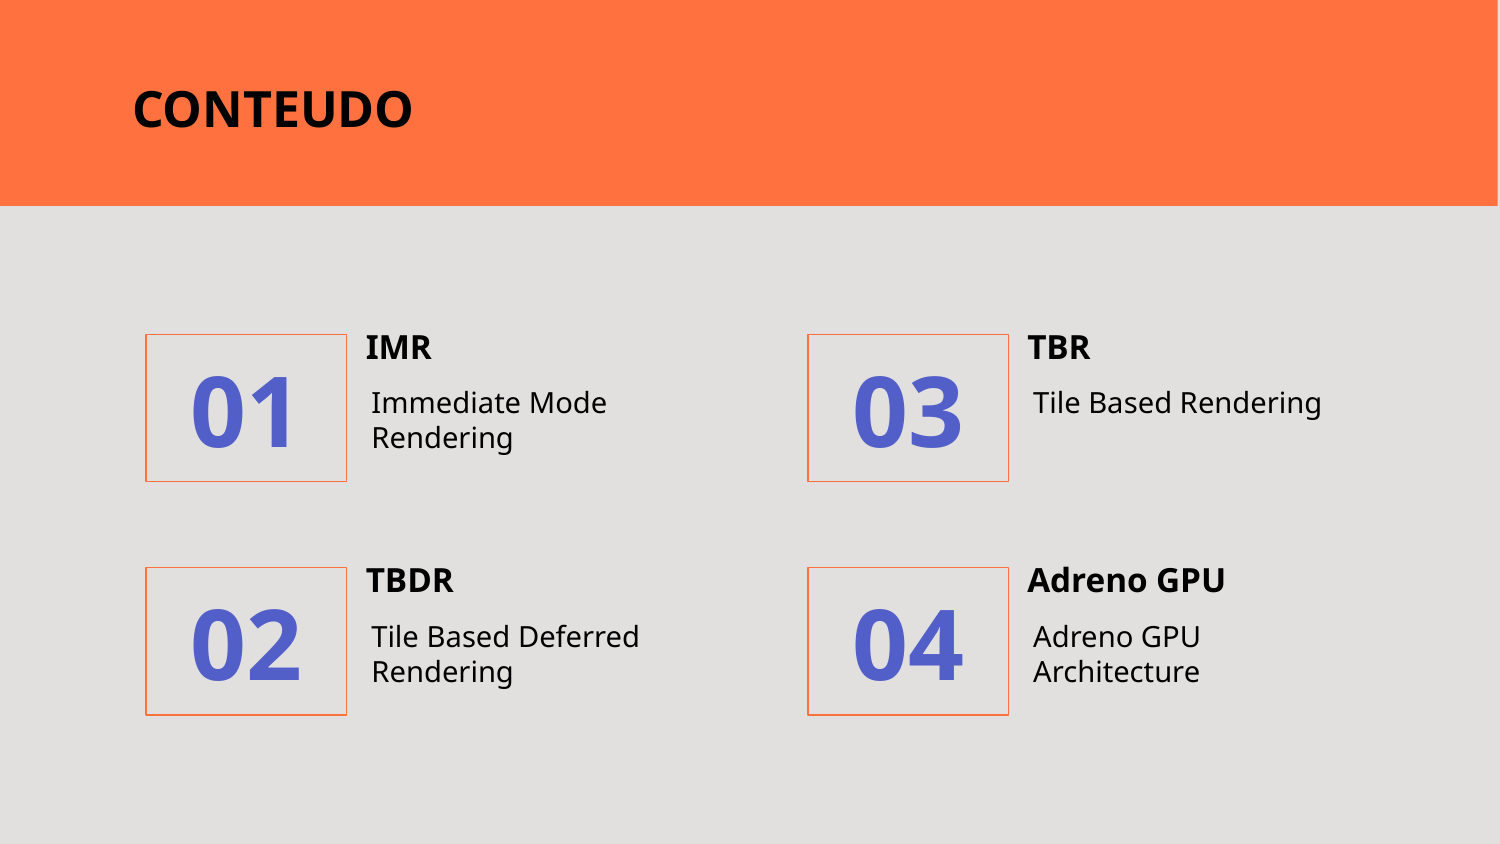

# CONTEUDO
IMR
TBR
01
03
Immediate Mode Rendering
Tile Based Rendering
TBDR
Adreno GPU
02
04
Tile Based Deferred Rendering
Adreno GPU Architecture